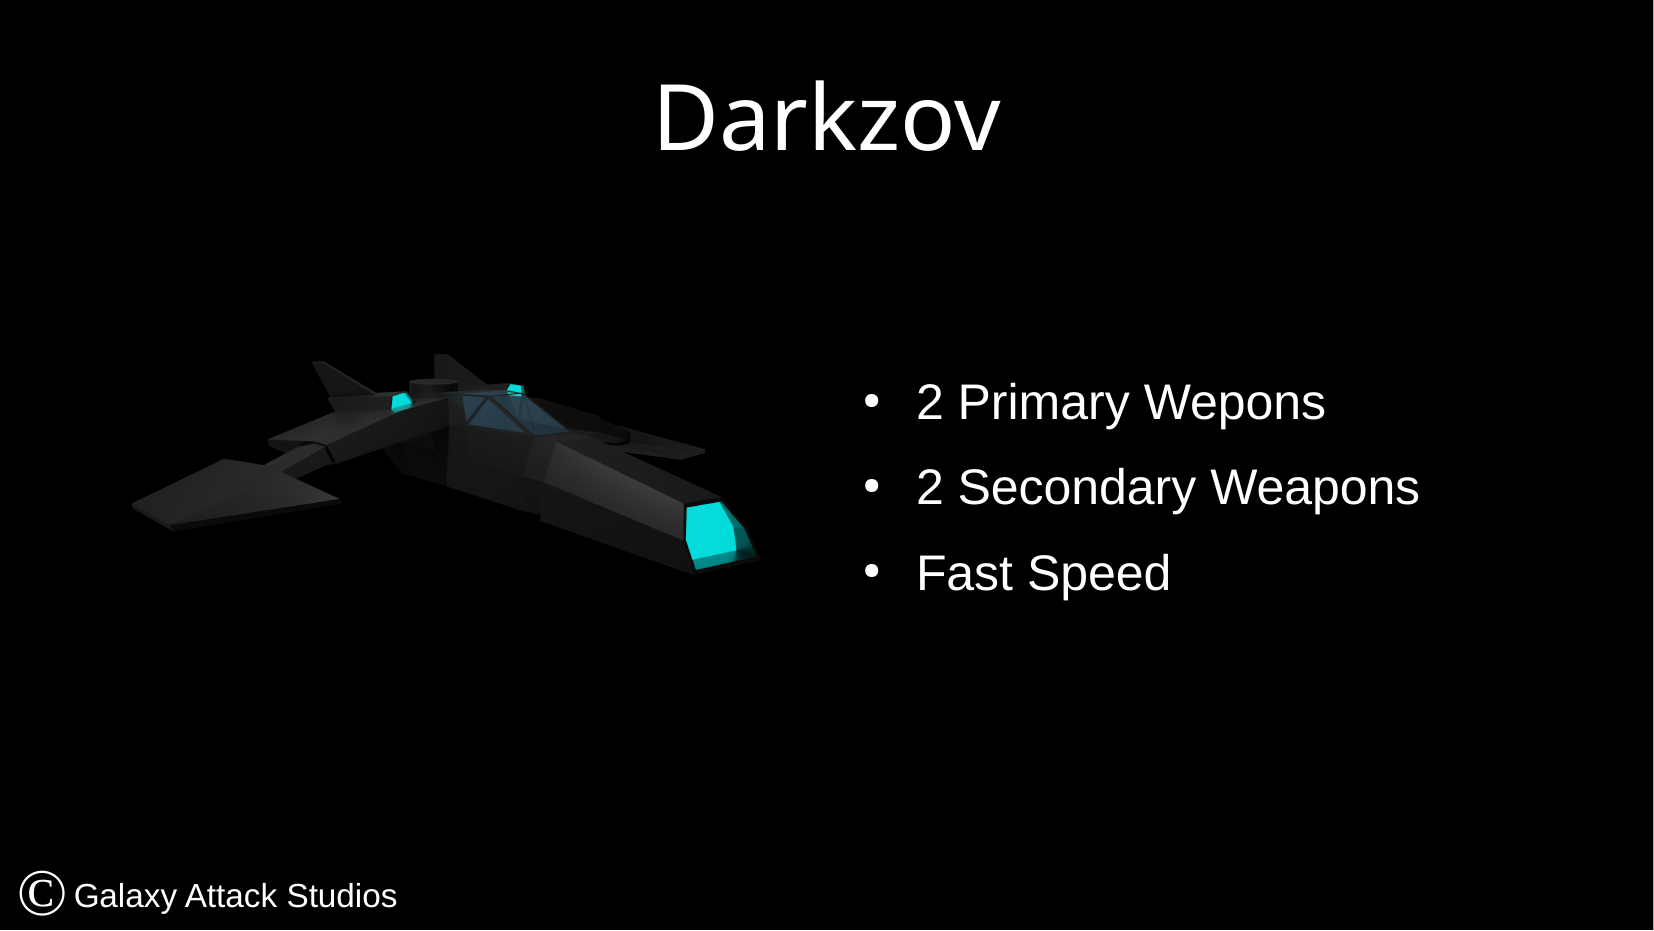

# Darkzov
2 Primary Wepons
2 Secondary Weapons
Fast Speed